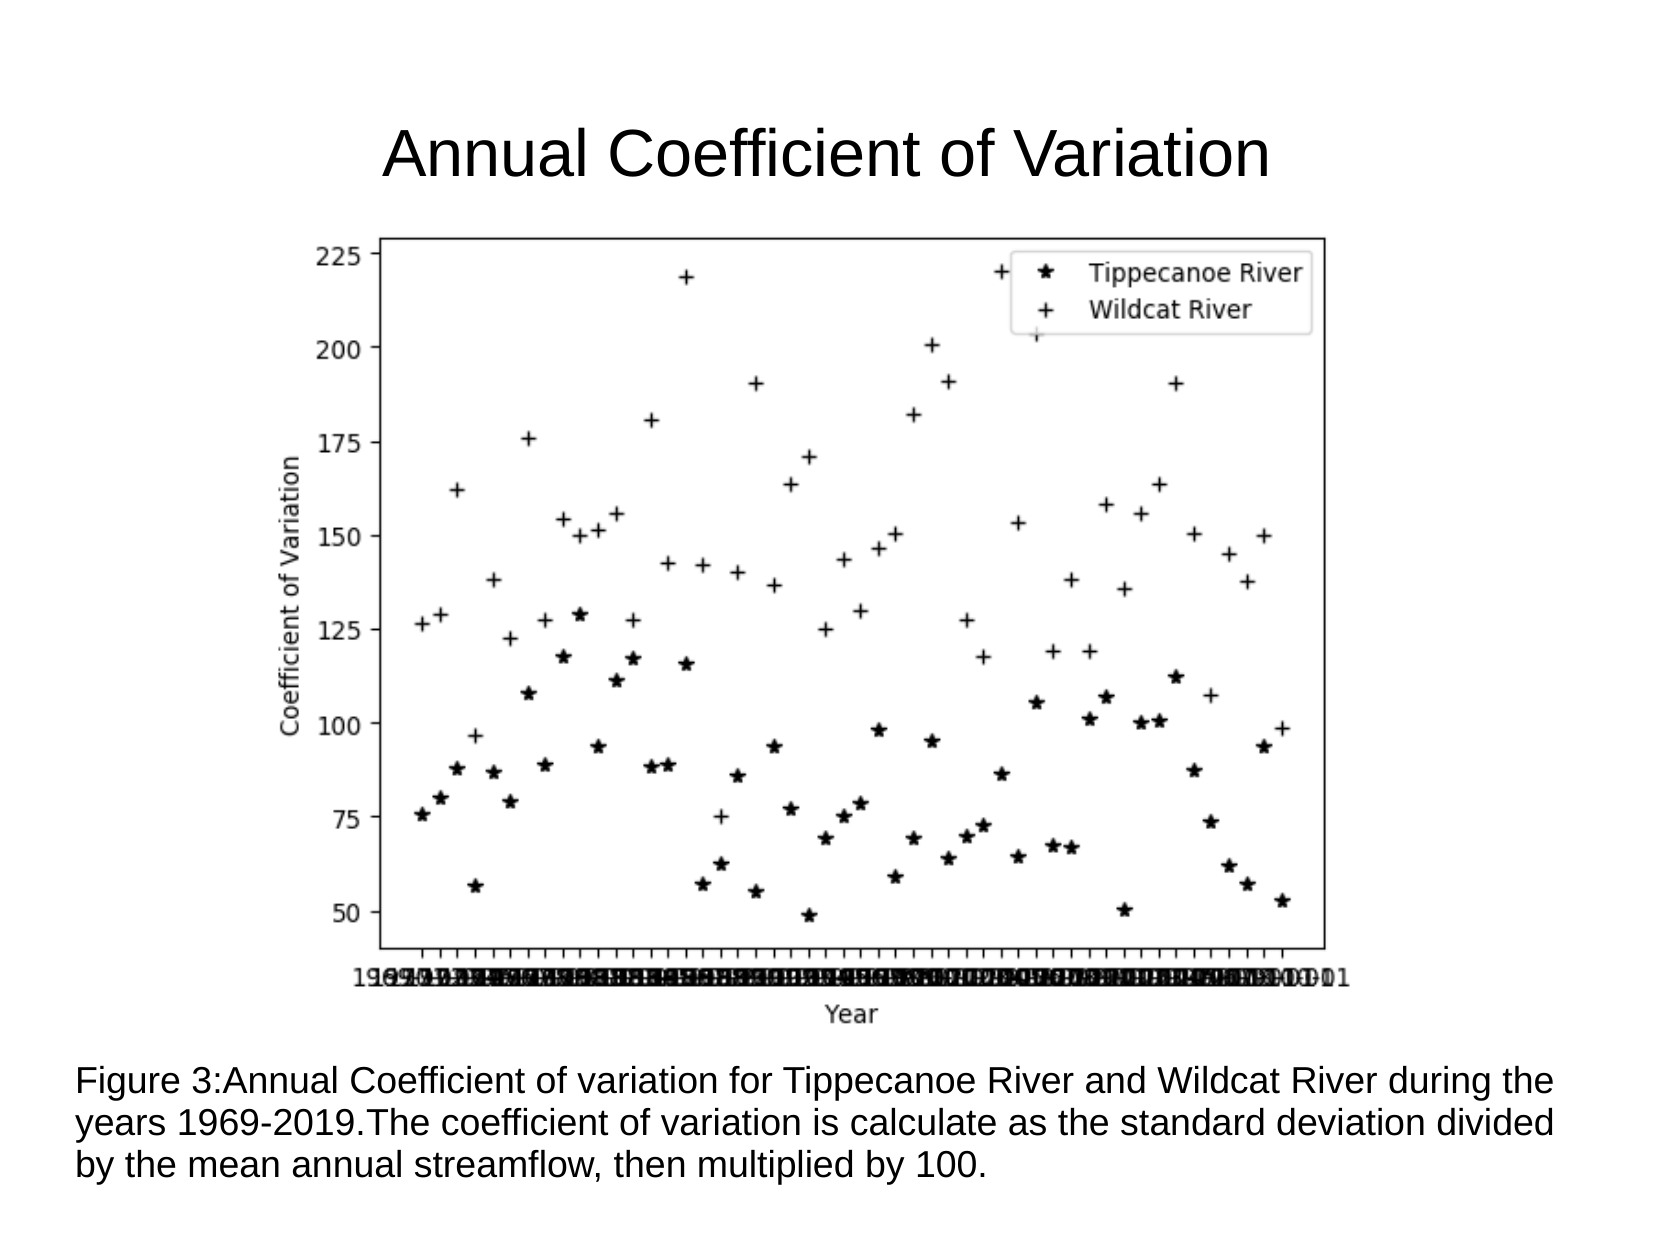

# Annual Coefficient of Variation
Figure 3:Annual Coefficient of variation for Tippecanoe River and Wildcat River during the years 1969-2019.The coefficient of variation is calculate as the standard deviation divided by the mean annual streamflow, then multiplied by 100.